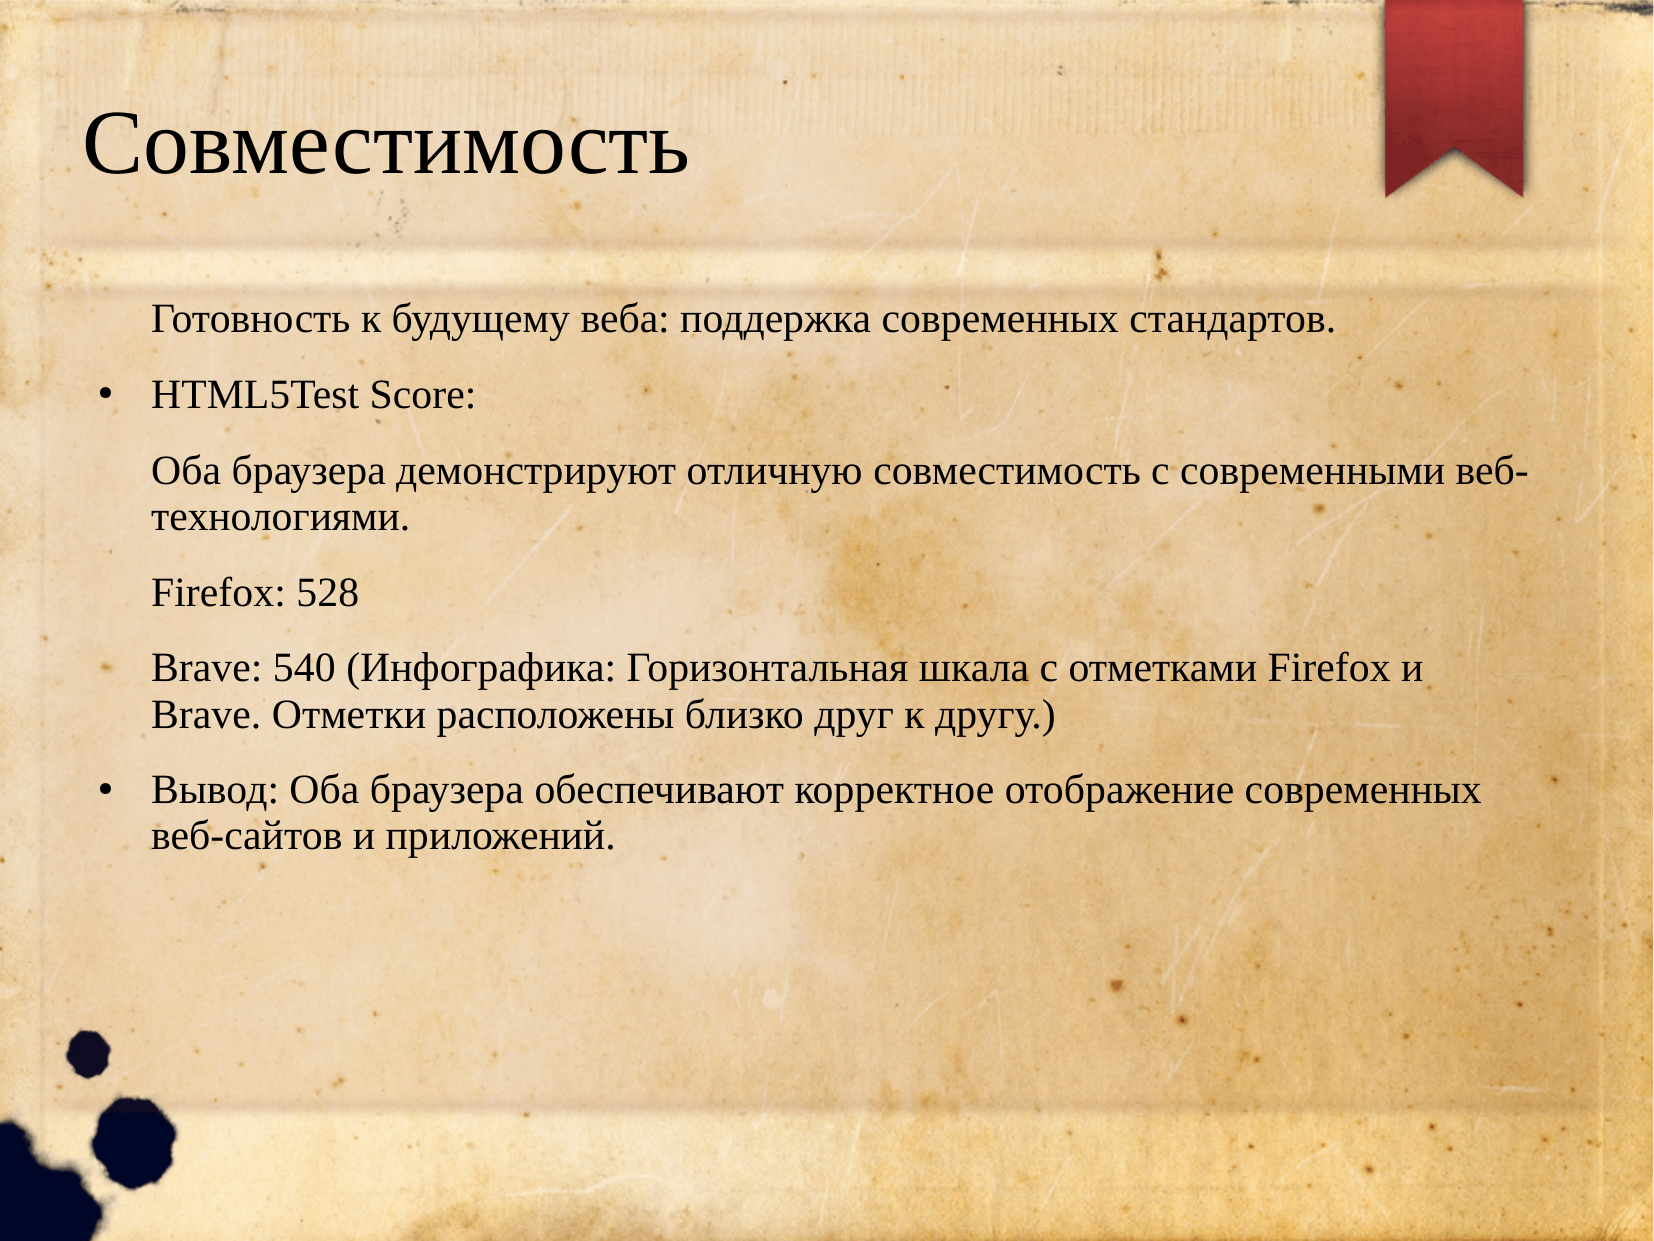

# Совместимость
Готовность к будущему веба: поддержка современных стандартов.
HTML5Test Score:
Оба браузера демонстрируют отличную совместимость с современными веб-технологиями.
Firefox: 528
Brave: 540 (Инфографика: Горизонтальная шкала с отметками Firefox и Brave. Отметки расположены близко друг к другу.)
Вывод: Оба браузера обеспечивают корректное отображение современных веб-сайтов и приложений.